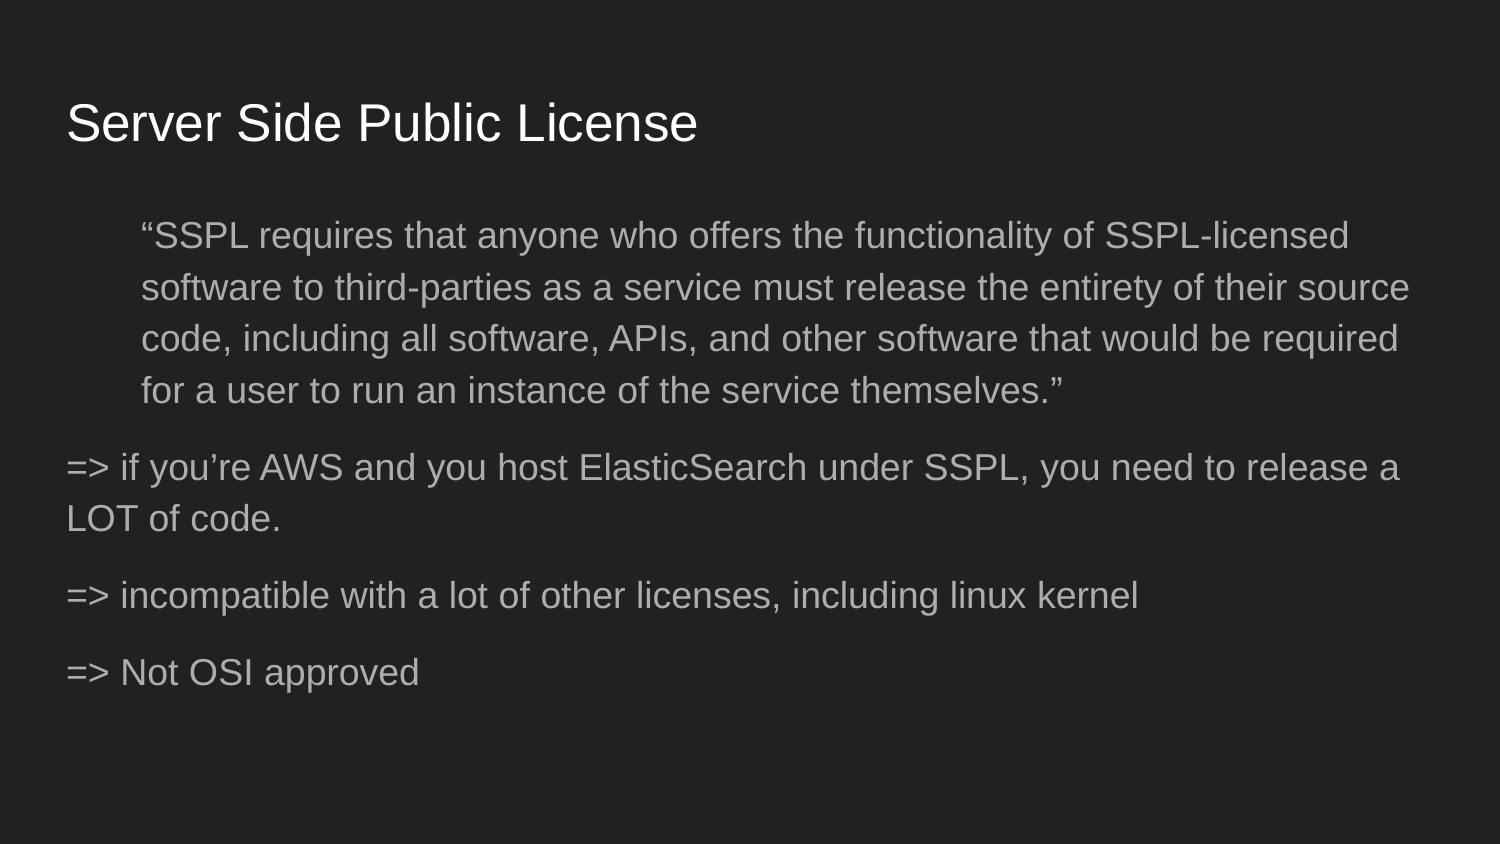

# Server Side Public License
“SSPL requires that anyone who offers the functionality of SSPL-licensed software to third-parties as a service must release the entirety of their source code, including all software, APIs, and other software that would be required for a user to run an instance of the service themselves.”
=> if you’re AWS and you host ElasticSearch under SSPL, you need to release a LOT of code.
=> incompatible with a lot of other licenses, including linux kernel
=> Not OSI approved